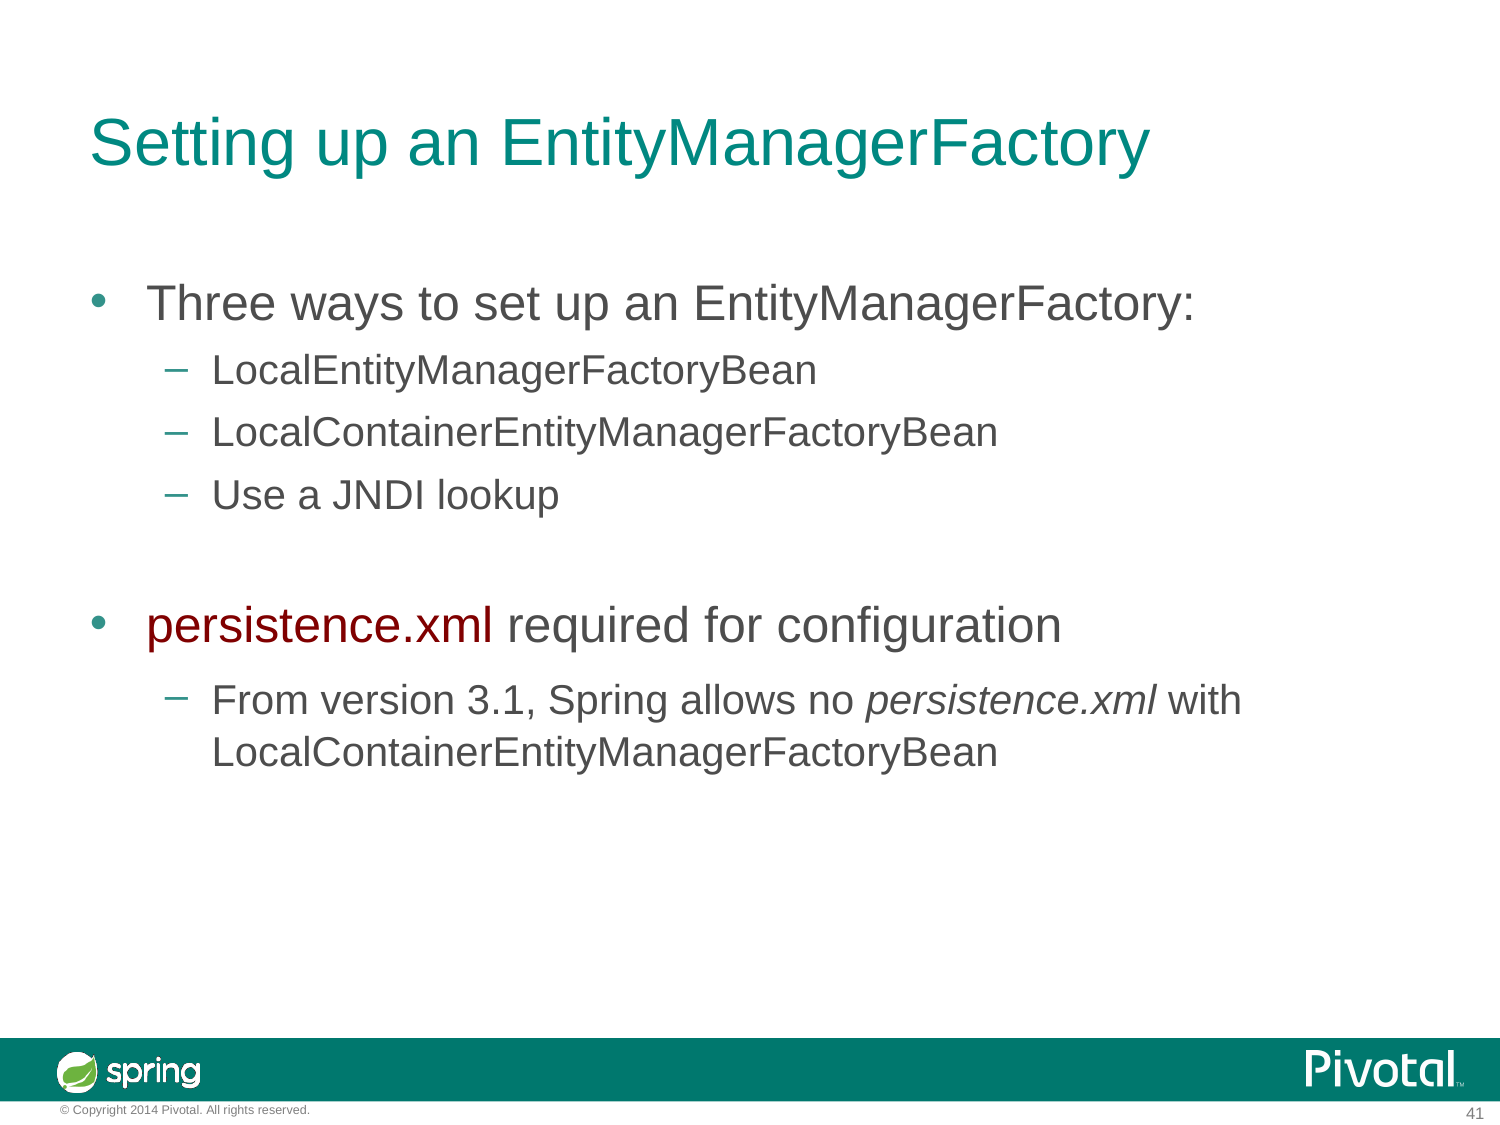

# Setting up an EntityManagerFactory
Three ways to set up an EntityManagerFactory:
LocalEntityManagerFactoryBean
LocalContainerEntityManagerFactoryBean
Use a JNDI lookup
persistence.xml required for configuration
From version 3.1, Spring allows no persistence.xml with LocalContainerEntityManagerFactoryBean